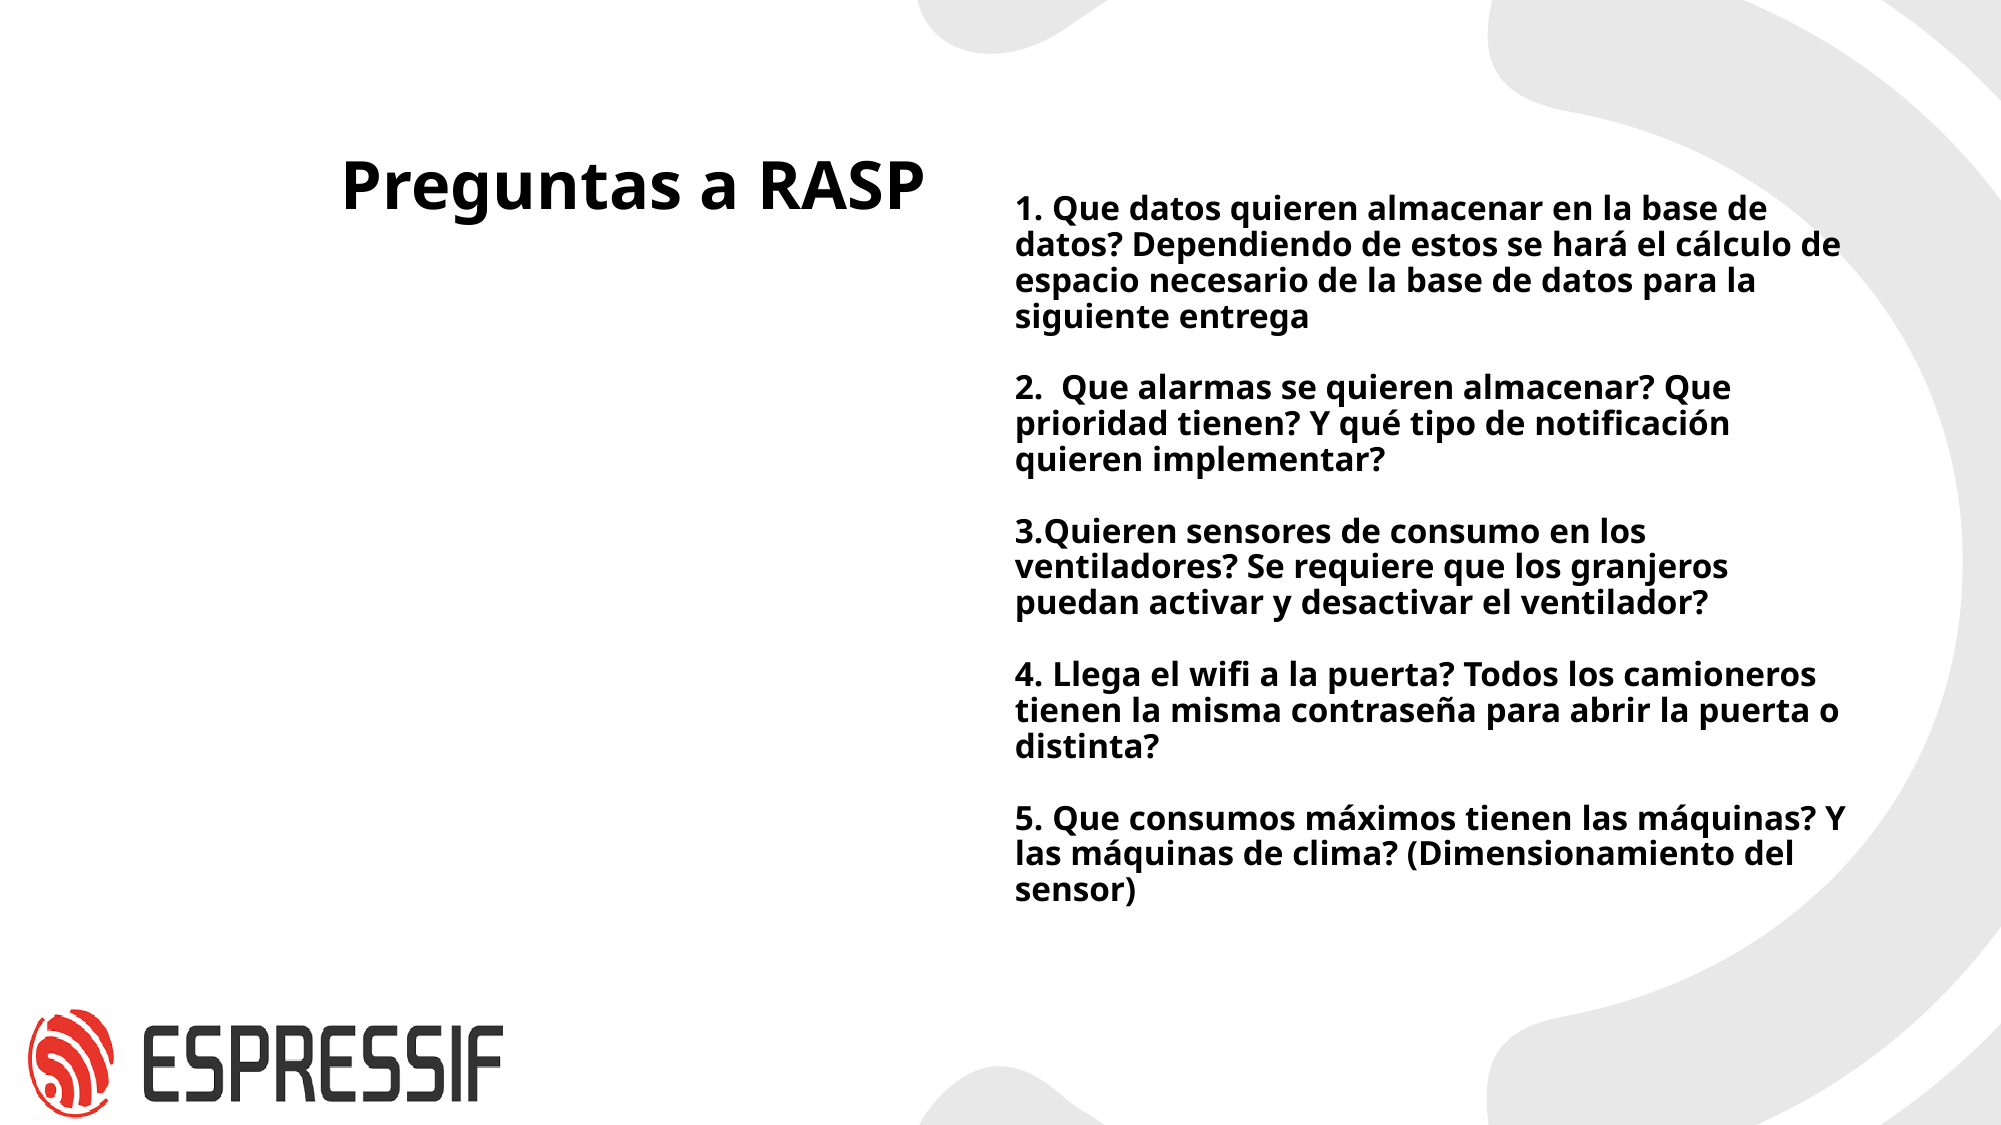

Preguntas a RASP
# 1. Que datos quieren almacenar en la base de datos? Dependiendo de estos se hará el cálculo de espacio necesario de la base de datos para la siguiente entrega 2. Que alarmas se quieren almacenar? Que prioridad tienen? Y qué tipo de notificación quieren implementar?   3.Quieren sensores de consumo en los ventiladores? Se requiere que los granjeros puedan activar y desactivar el ventilador?   4. Llega el wifi a la puerta? Todos los camioneros tienen la misma contraseña para abrir la puerta o distinta?   5. Que consumos máximos tienen las máquinas? Y las máquinas de clima? (Dimensionamiento del sensor)